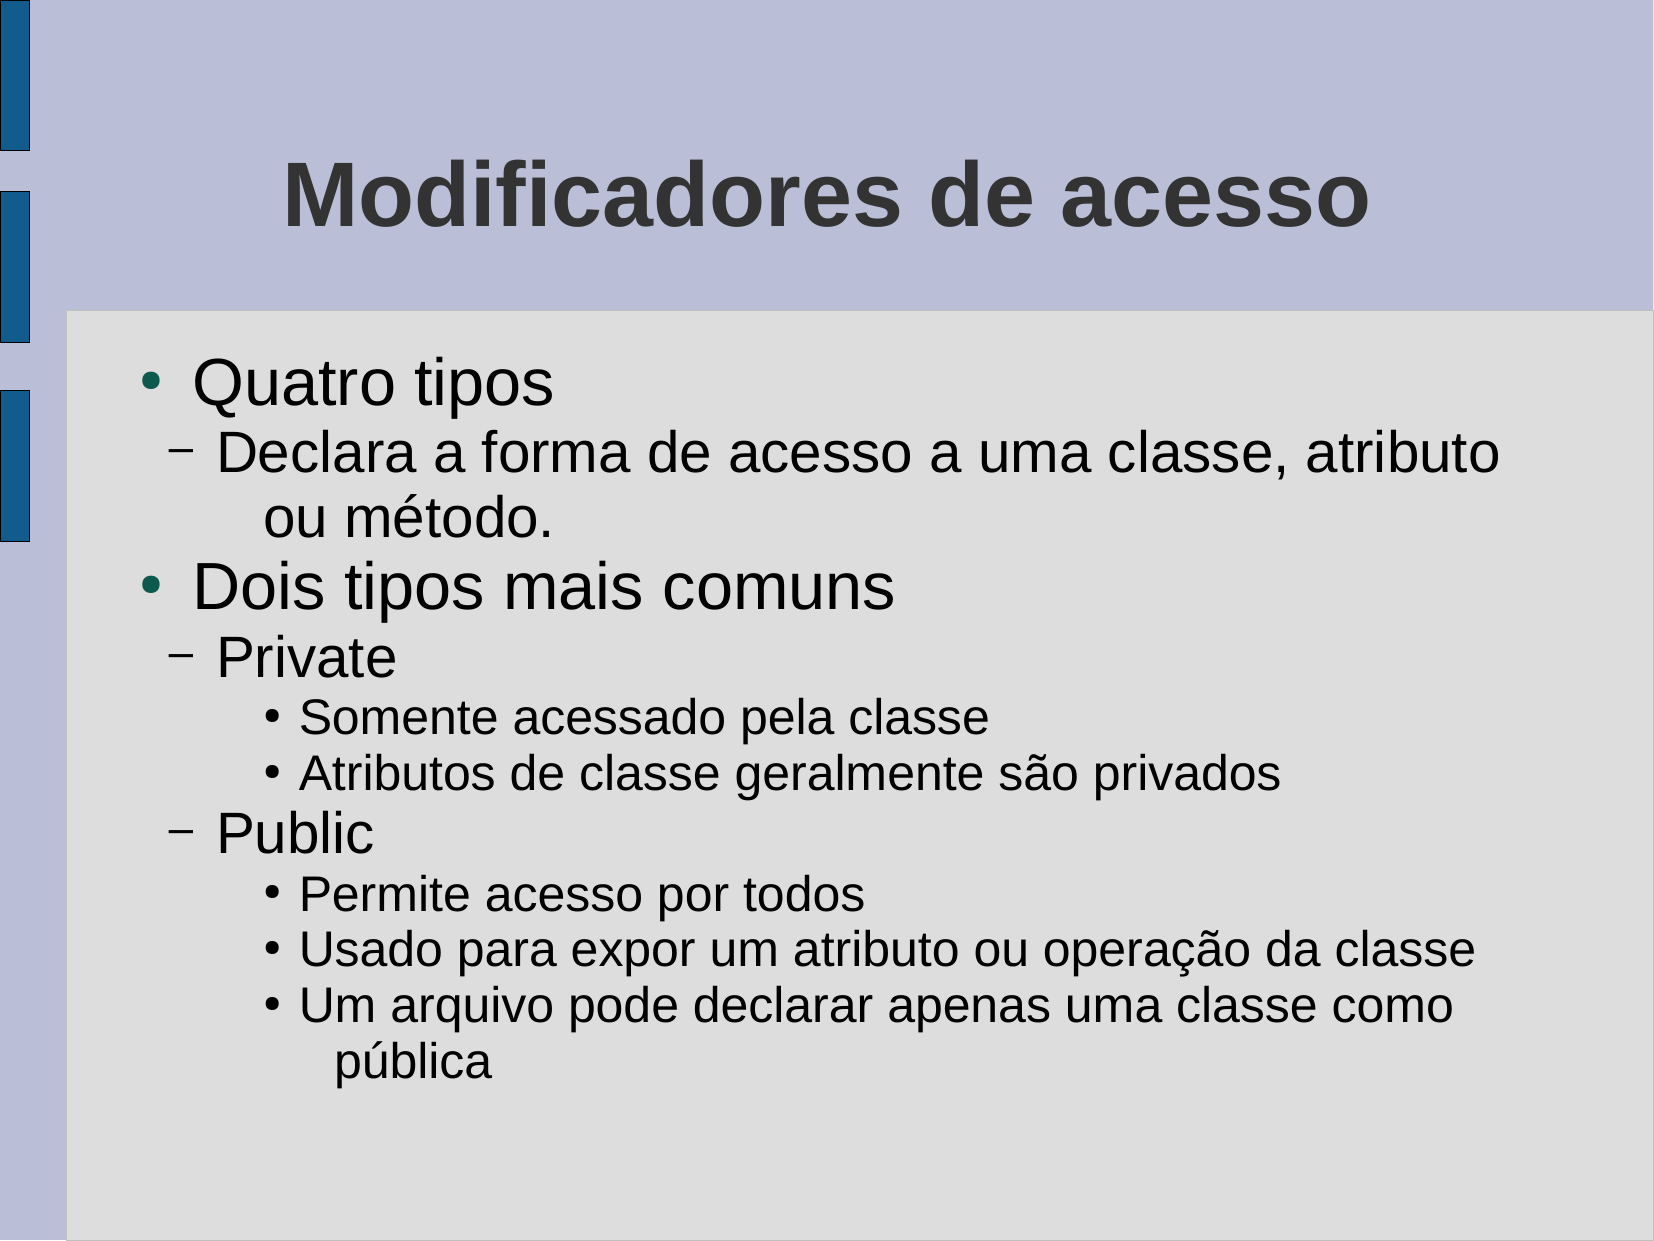

# Modificadores de acesso
Quatro tipos
Declara a forma de acesso a uma classe, atributo ou método.
Dois tipos mais comuns
Private
Somente acessado pela classe
Atributos de classe geralmente são privados
Public
Permite acesso por todos
Usado para expor um atributo ou operação da classe
Um arquivo pode declarar apenas uma classe como pública